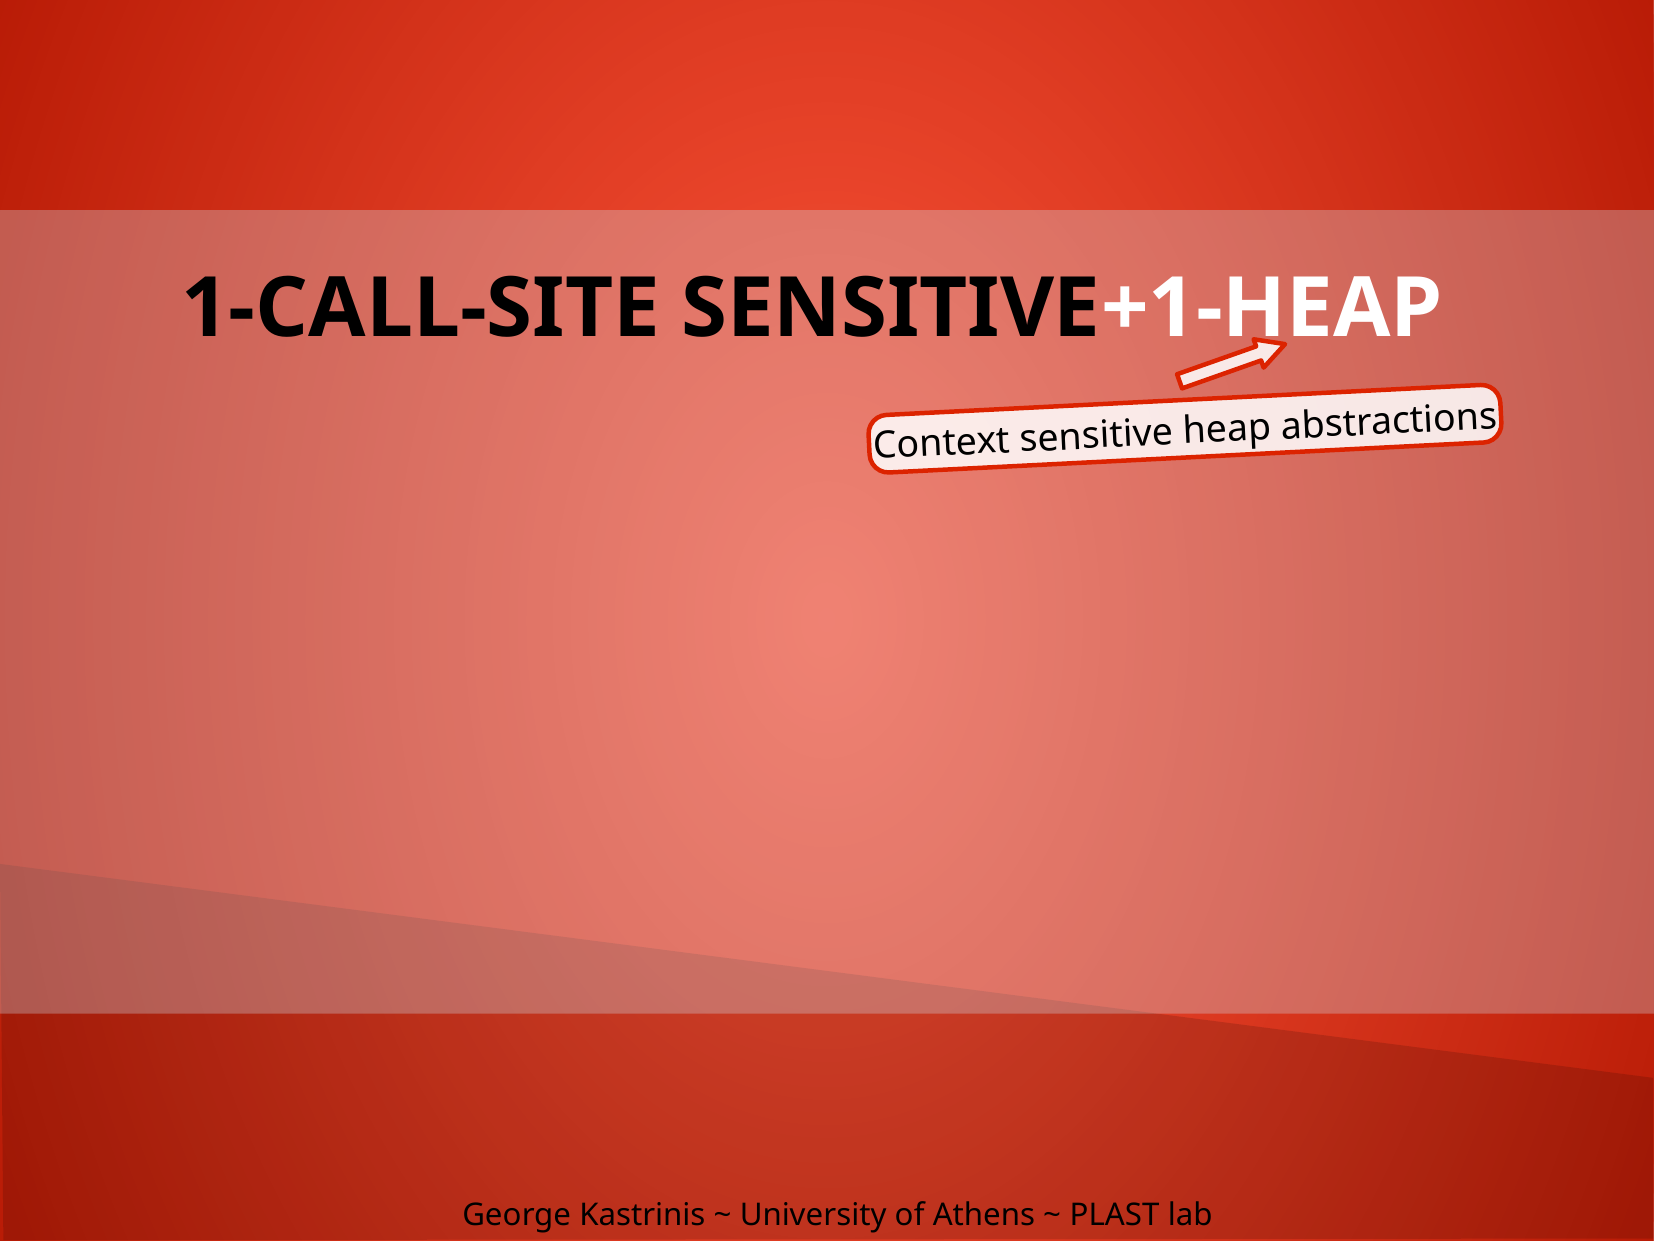

1-CALL-SITE SENSITIVE+1-HEAP
Context sensitive heap abstractions
George Kastrinis ~ University of Athens ~ PLAST lab